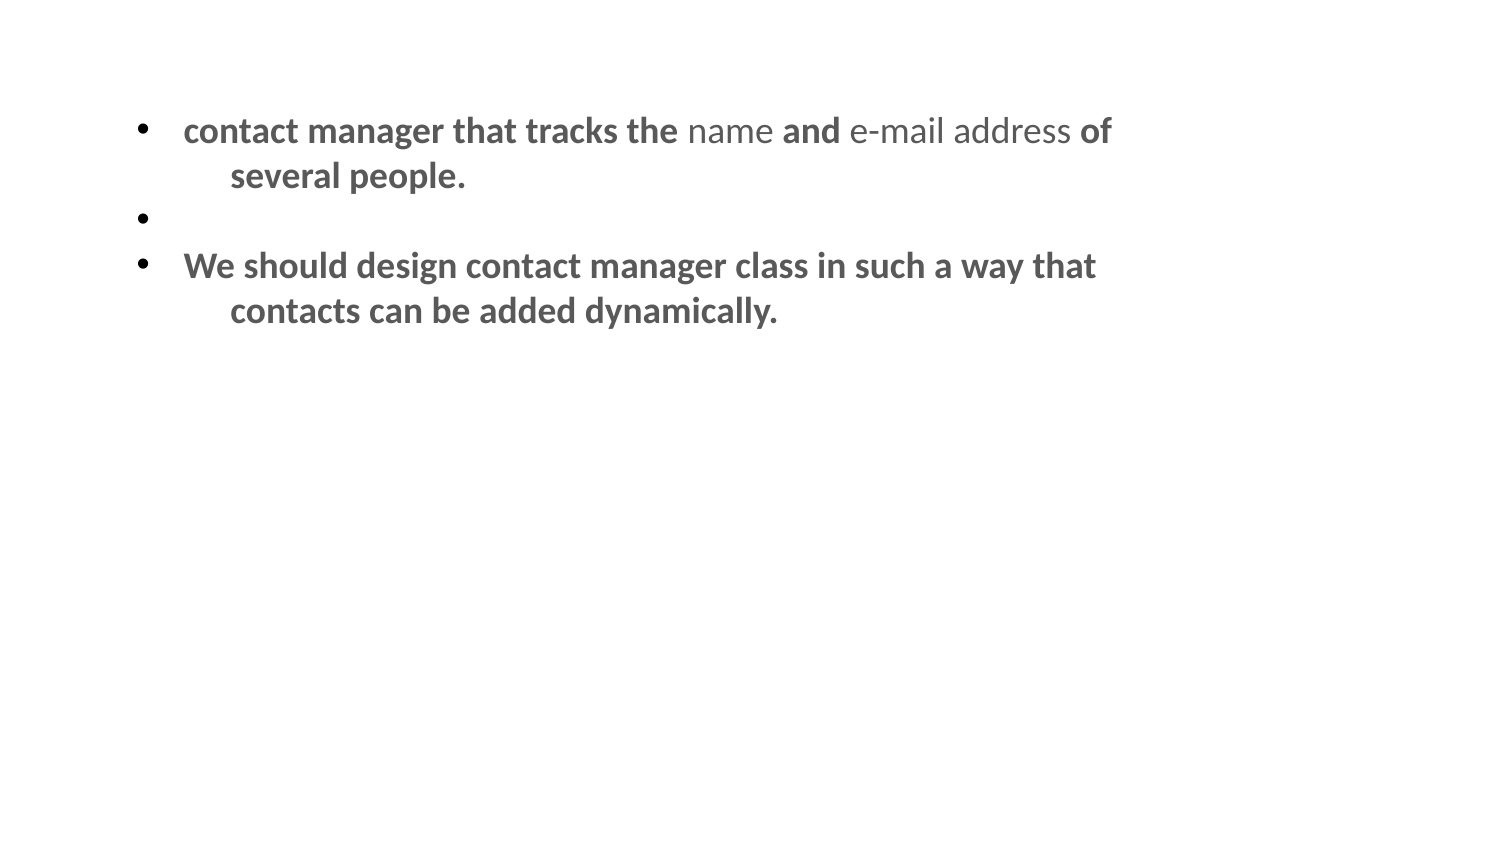

contact manager that tracks the name and e-mail address of several people.
We should design contact manager class in such a way that contacts can be added dynamically.